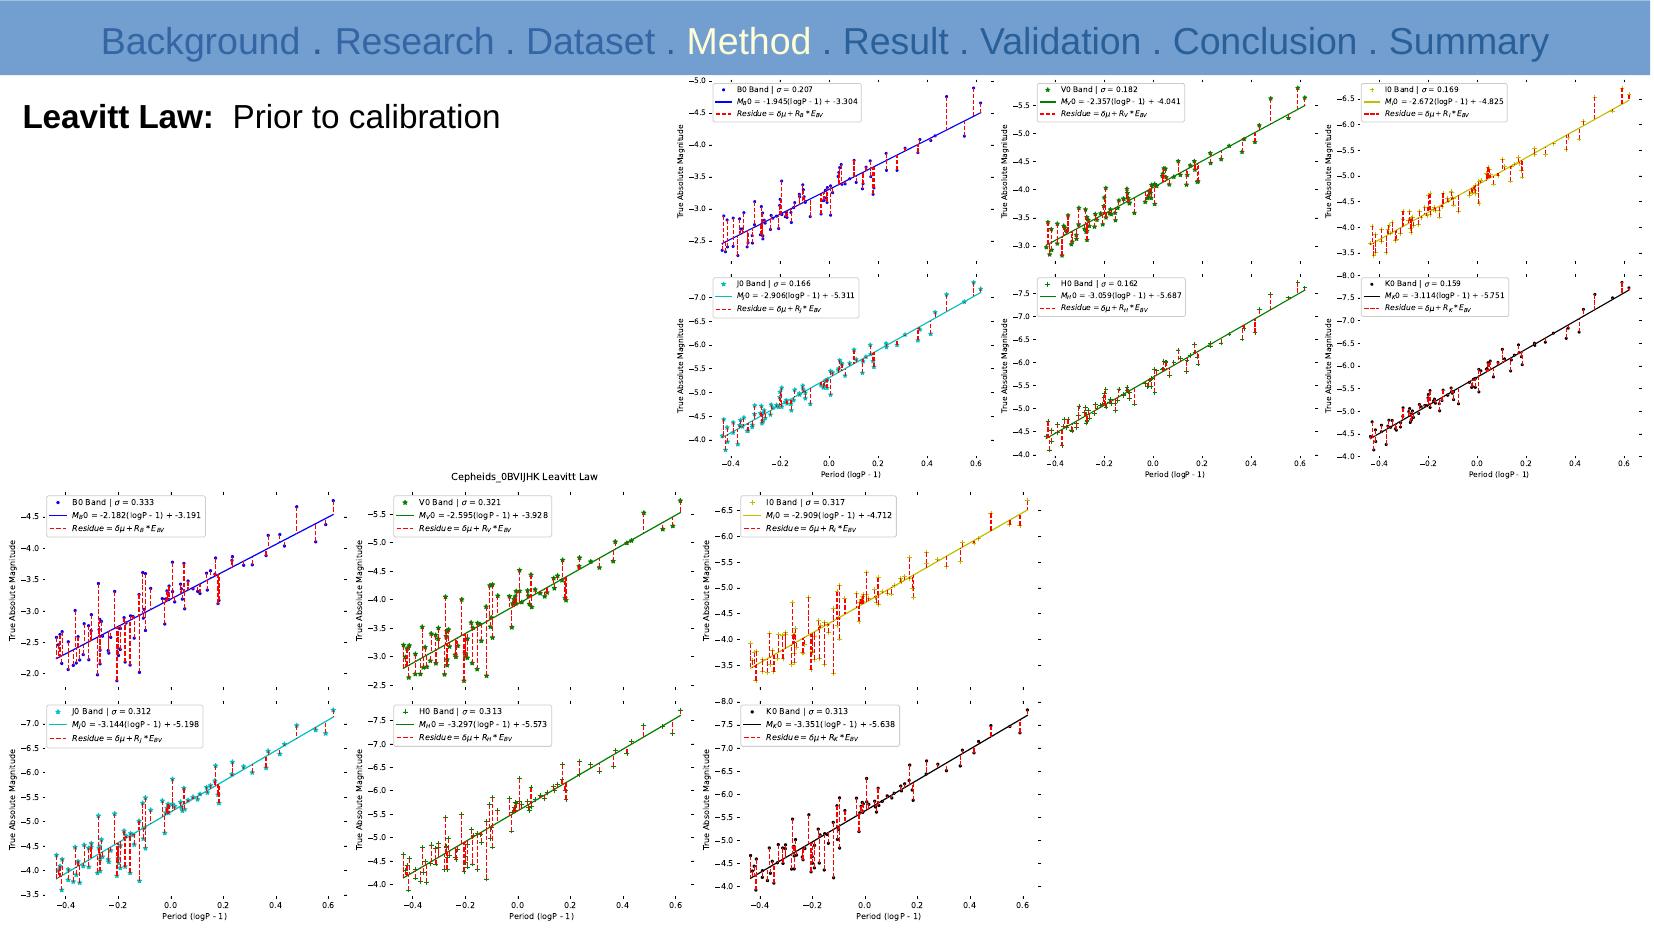

Background . Research . Dataset . Method . Result . Validation . Conclusion . Summary
Leavitt Law: Prior to calibration
17